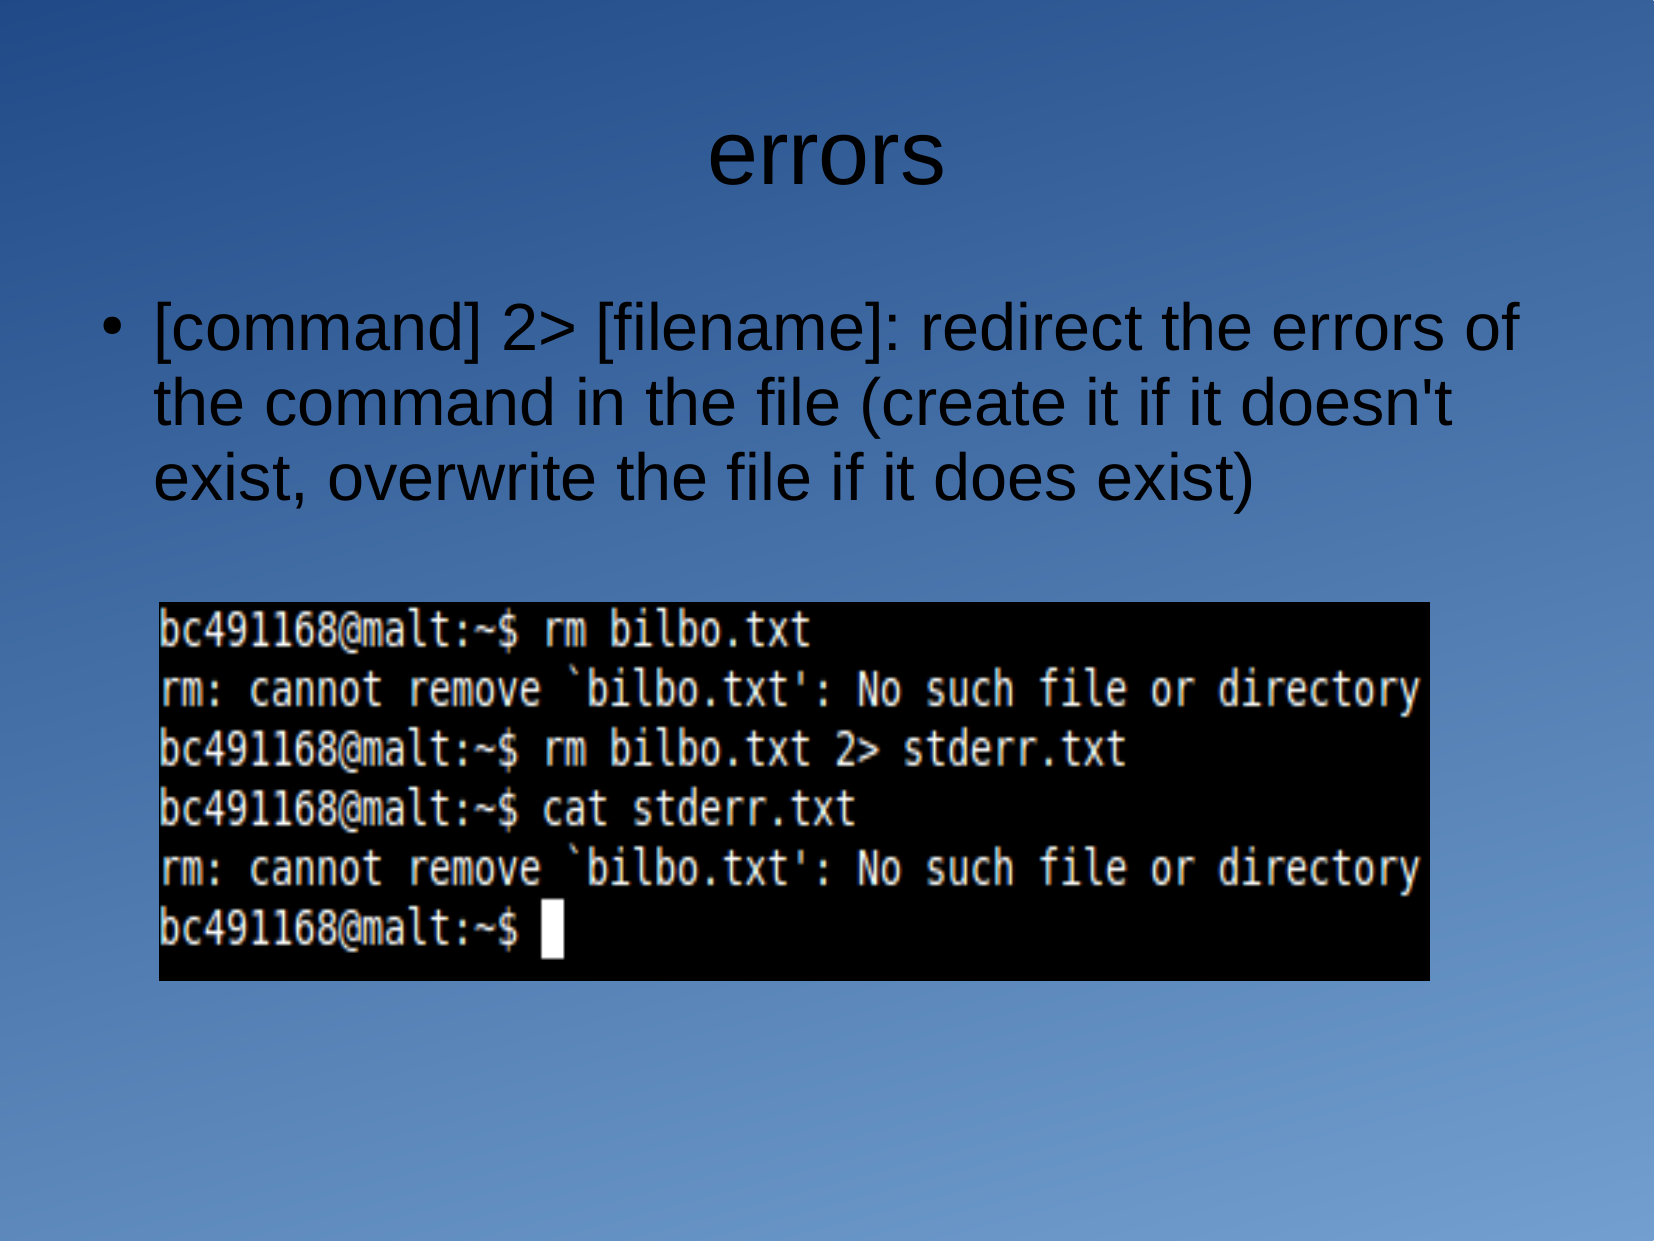

# errors
[command] 2> [filename]: redirect the errors of the command in the file (create it if it doesn't exist, overwrite the file if it does exist)